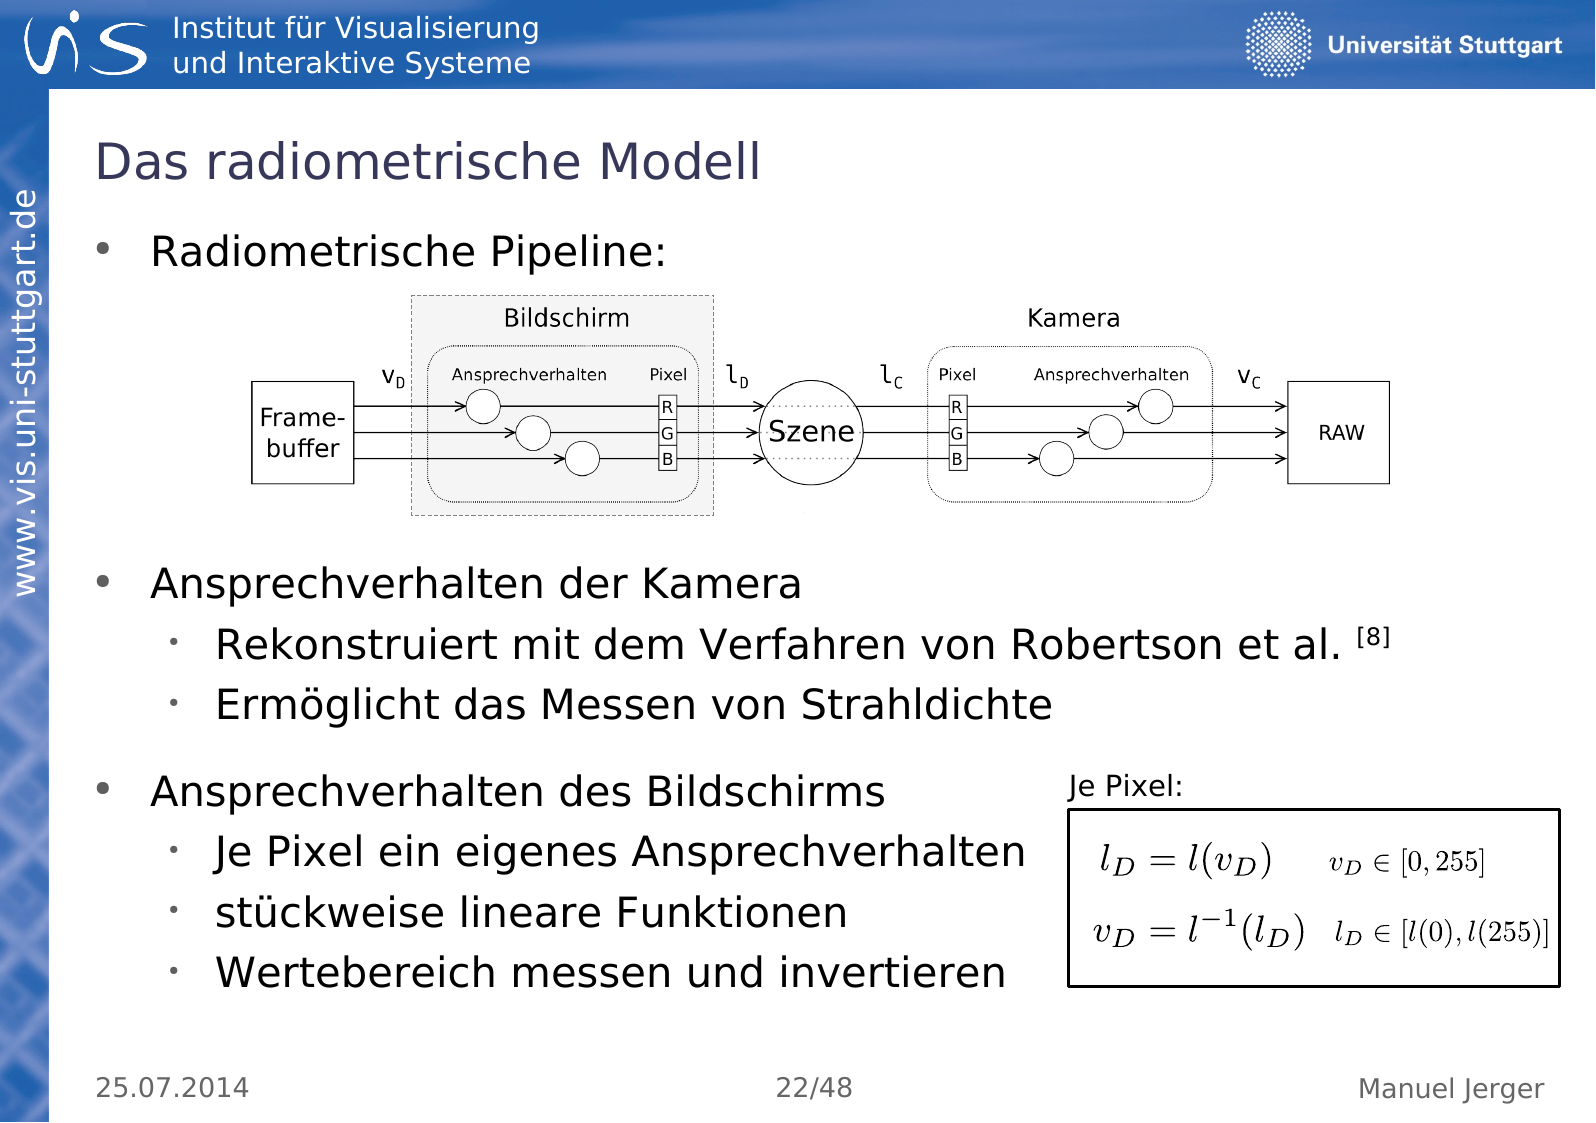

# Das radiometrische Modell
Radiometrische Pipeline:
Ansprechverhalten der Kamera
Rekonstruiert mit dem Verfahren von Robertson et al. [8]
Ermöglicht das Messen von Strahldichte
Ansprechverhalten des Bildschirms
Je Pixel ein eigenes Ansprechverhalten
stückweise lineare Funktionen
Wertebereich messen und invertieren
Je Pixel: